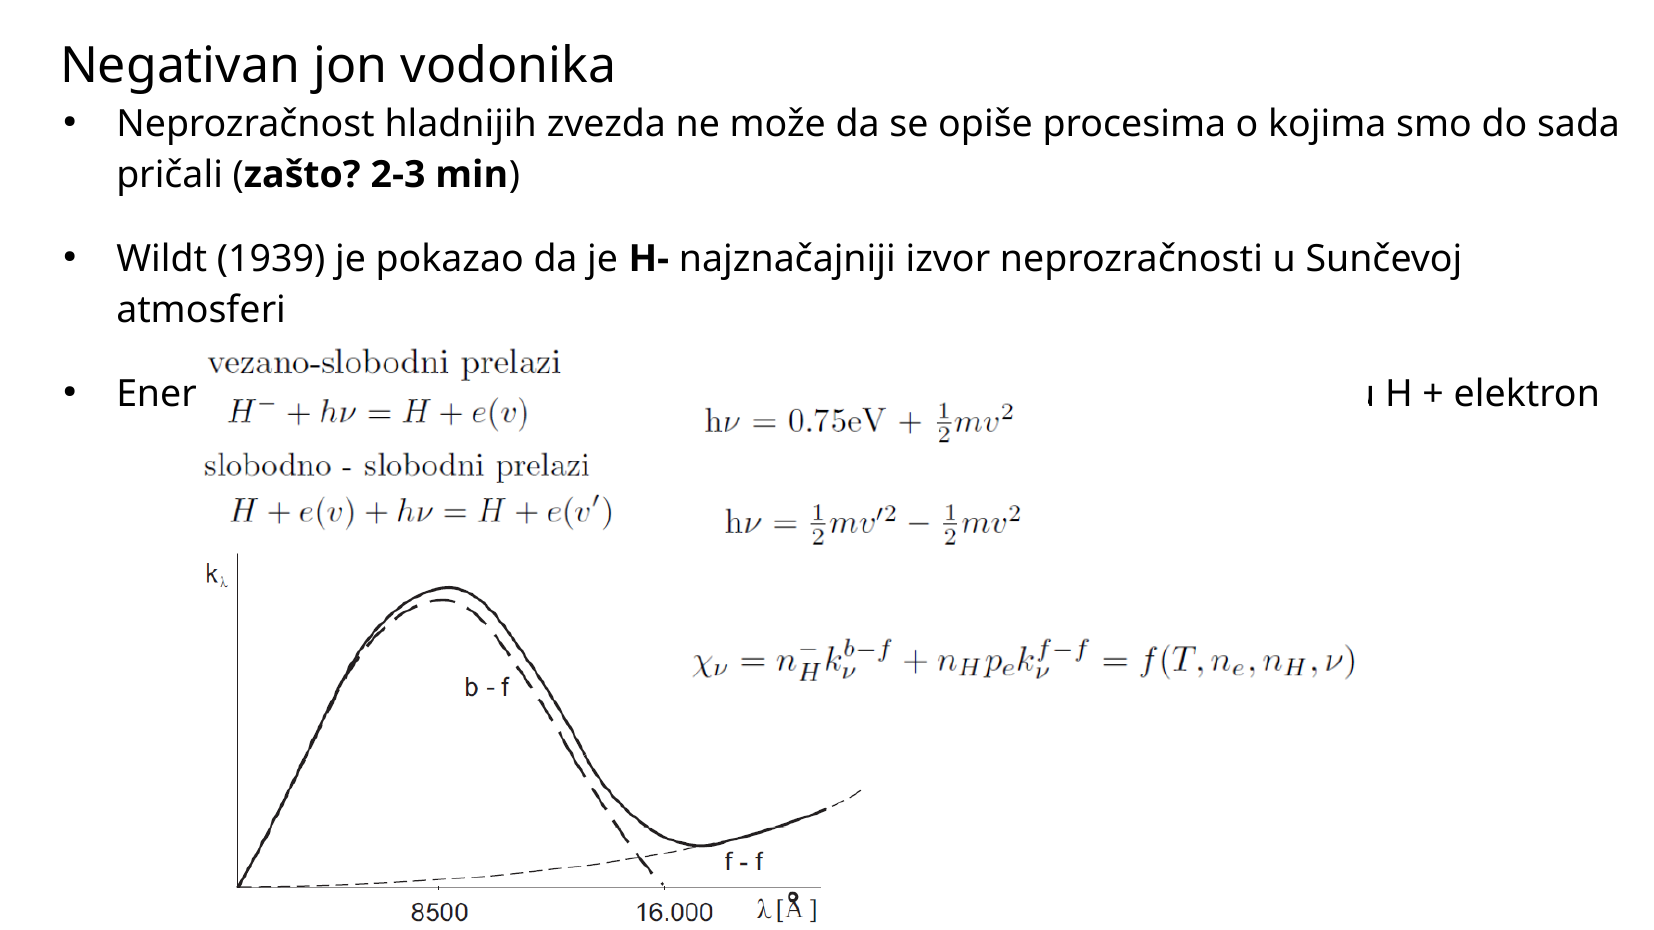

# Negativan jon vodonika
Neprozračnost hladnijih zvezda ne može da se opiše procesima o kojima smo do sada pričali (zašto? 2-3 min)
Wildt (1939) je pokazao da je H- najznačajniji izvor neprozračnosti u Sunčevoj atmosferi
Energija veze je svega 0.75eV, sve preko toga “jonizuje” ovaj jon nazad u H + elektron